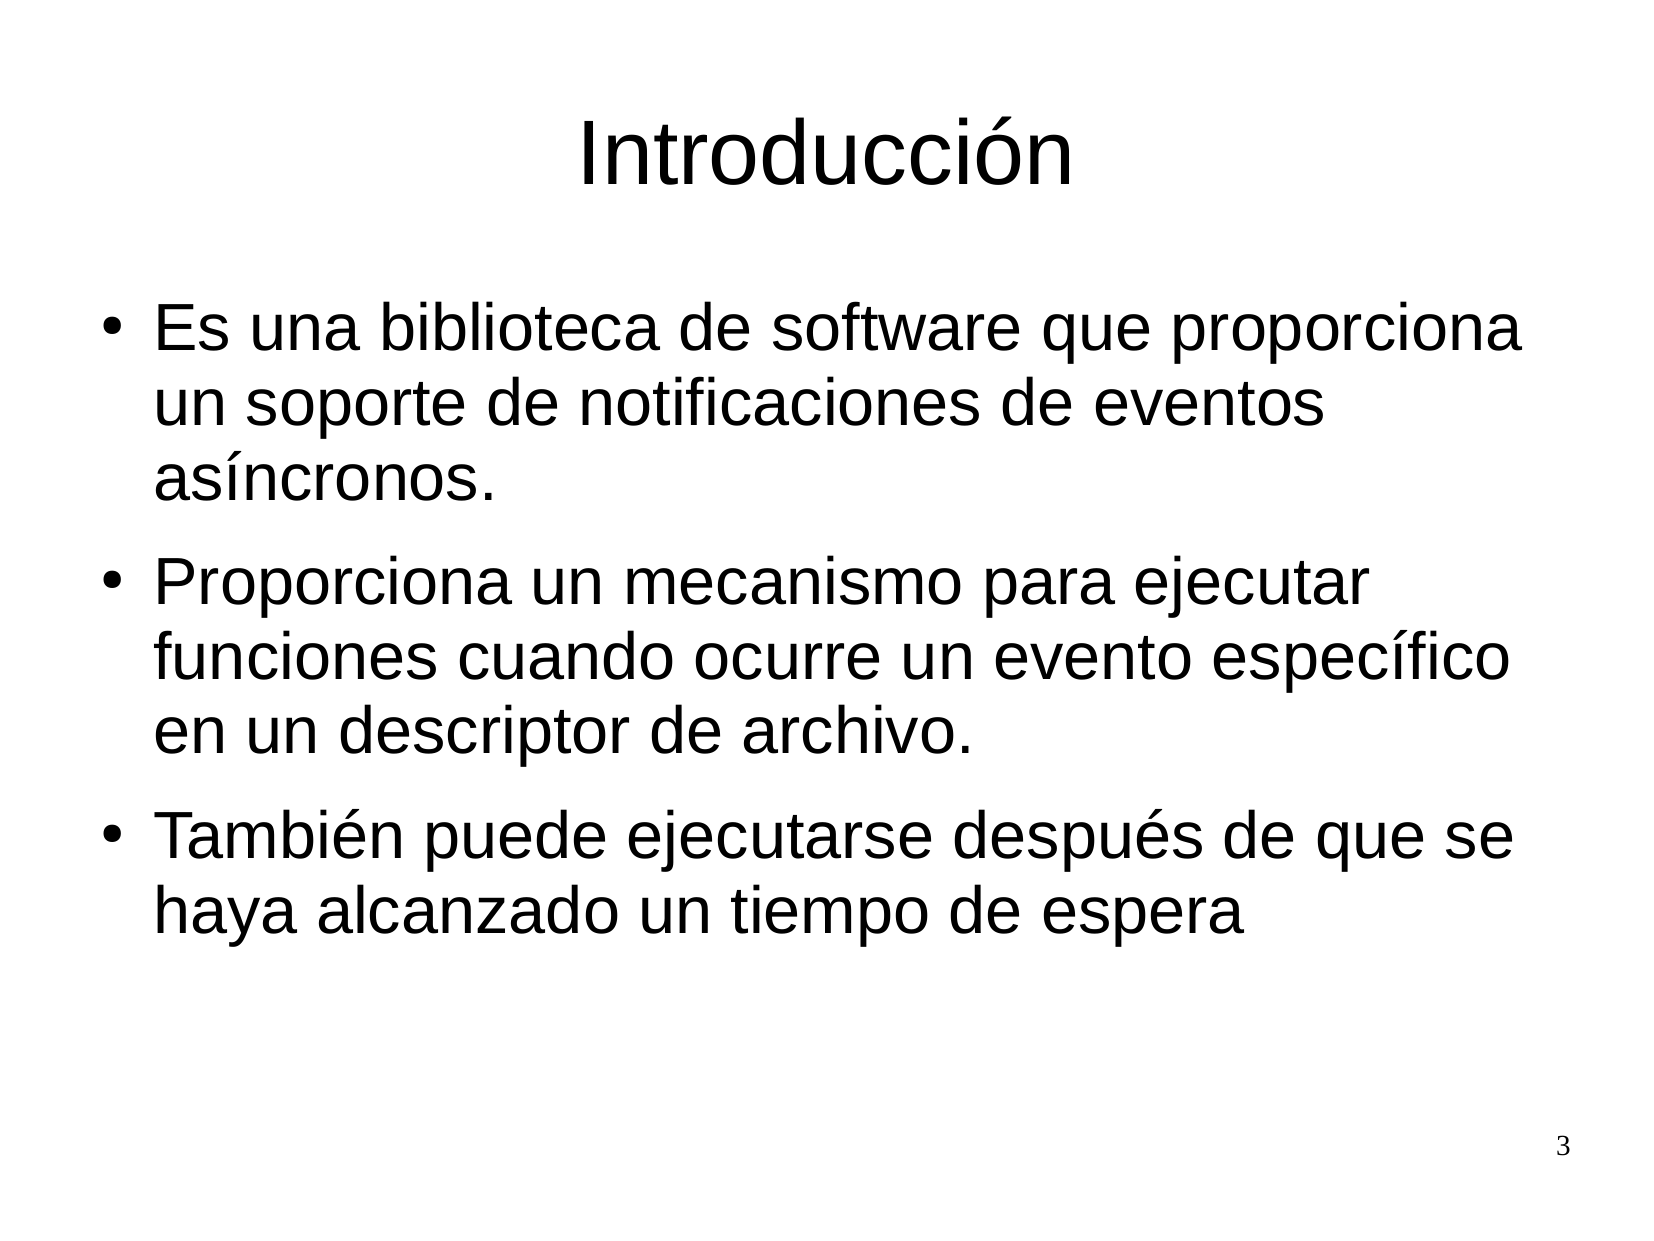

# Introducción
Es una biblioteca de software que proporciona un soporte de notificaciones de eventos asíncronos.
Proporciona un mecanismo para ejecutar funciones cuando ocurre un evento específico en un descriptor de archivo.
También puede ejecutarse después de que se haya alcanzado un tiempo de espera
3